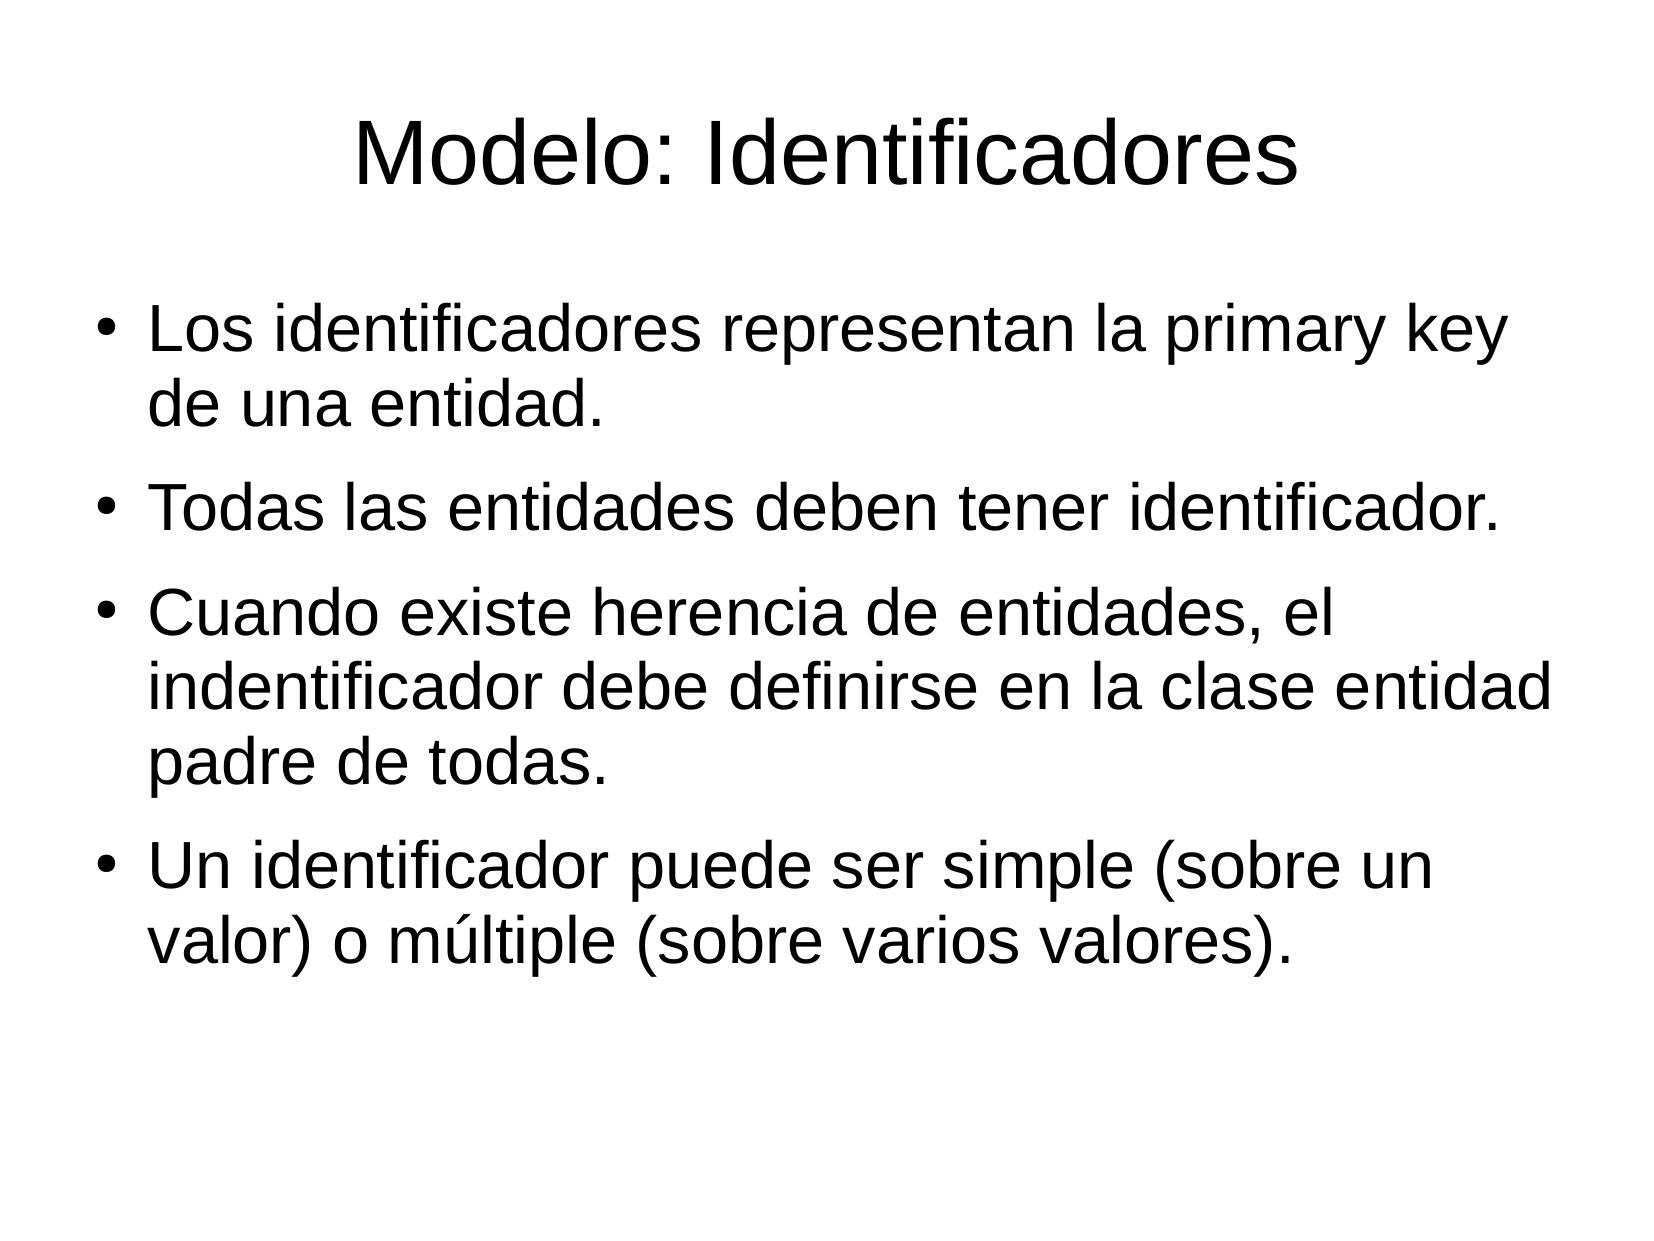

# Modelo: Identificadores
Los identificadores representan la primary key de una entidad.
Todas las entidades deben tener identificador.
Cuando existe herencia de entidades, el indentificador debe definirse en la clase entidad padre de todas.
Un identificador puede ser simple (sobre un valor) o múltiple (sobre varios valores).